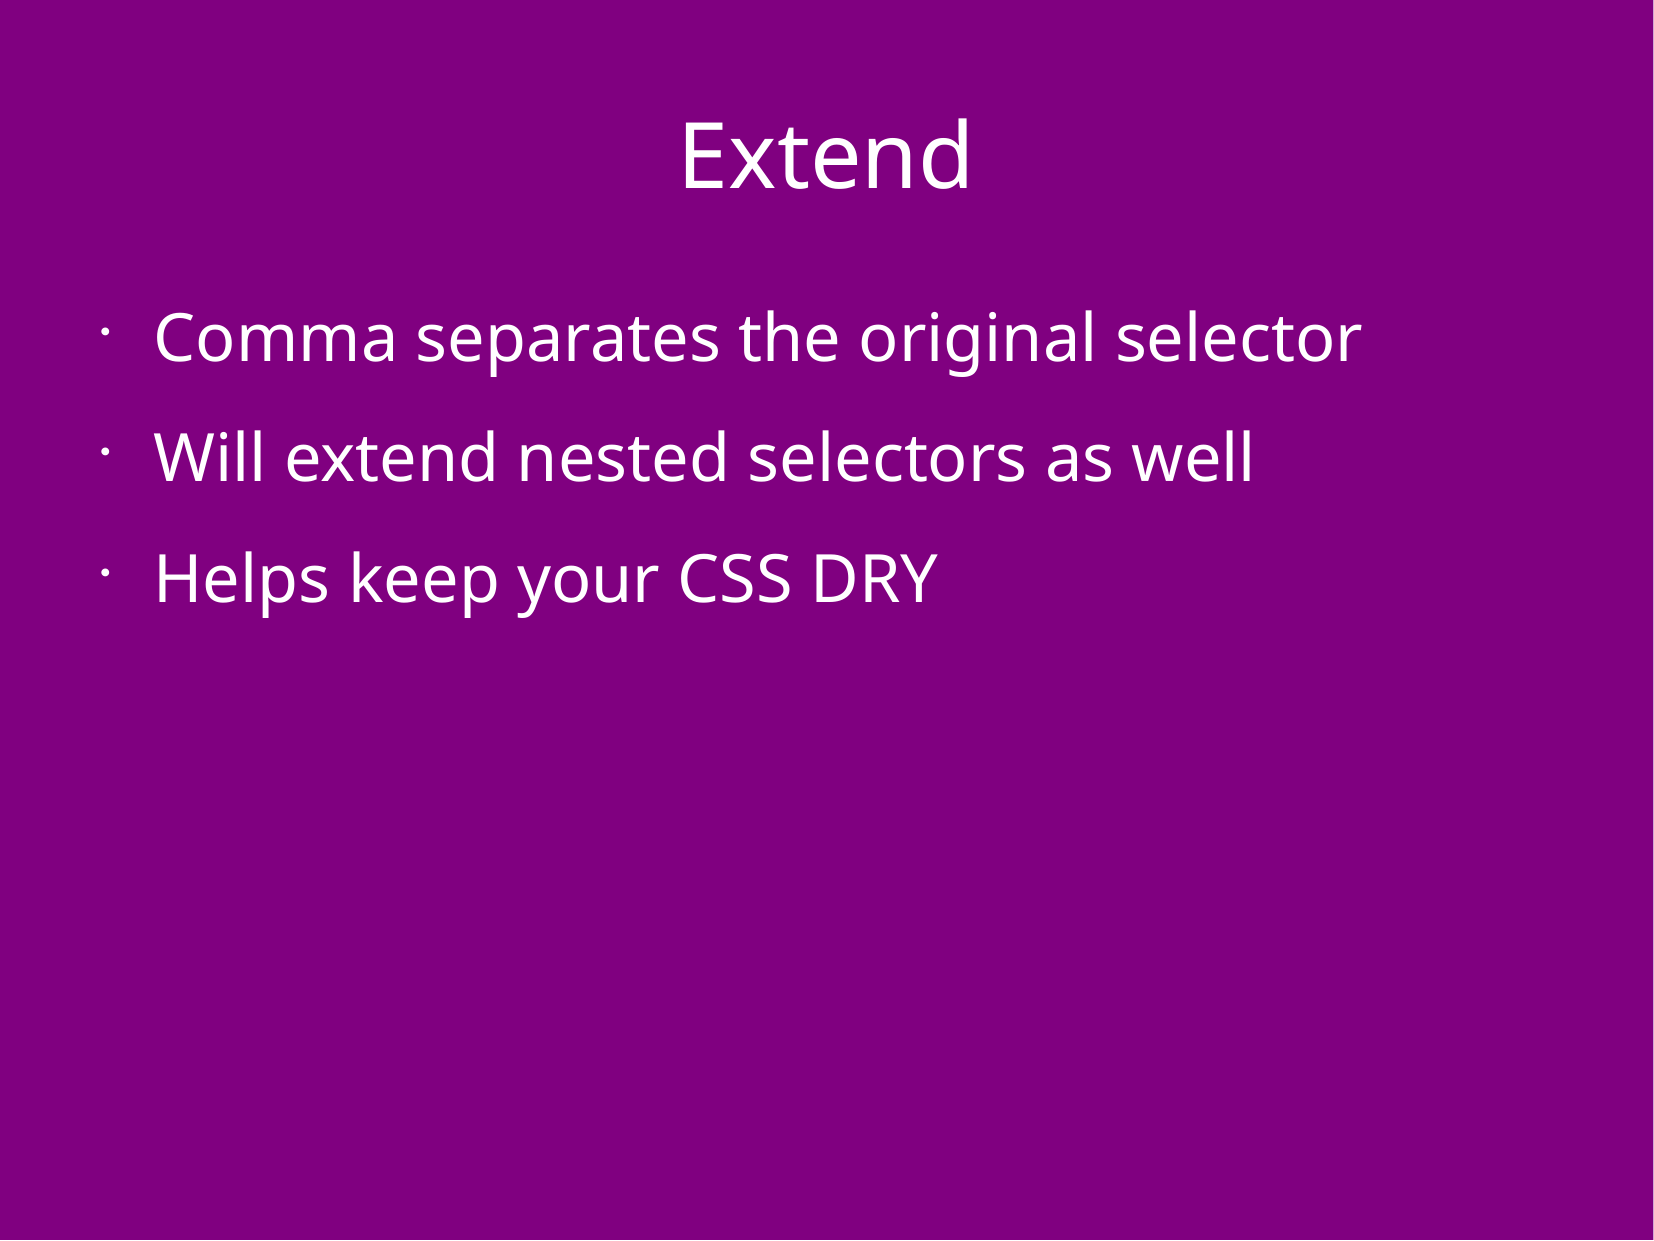

# Extend
Comma separates the original selector
Will extend nested selectors as well
Helps keep your CSS DRY